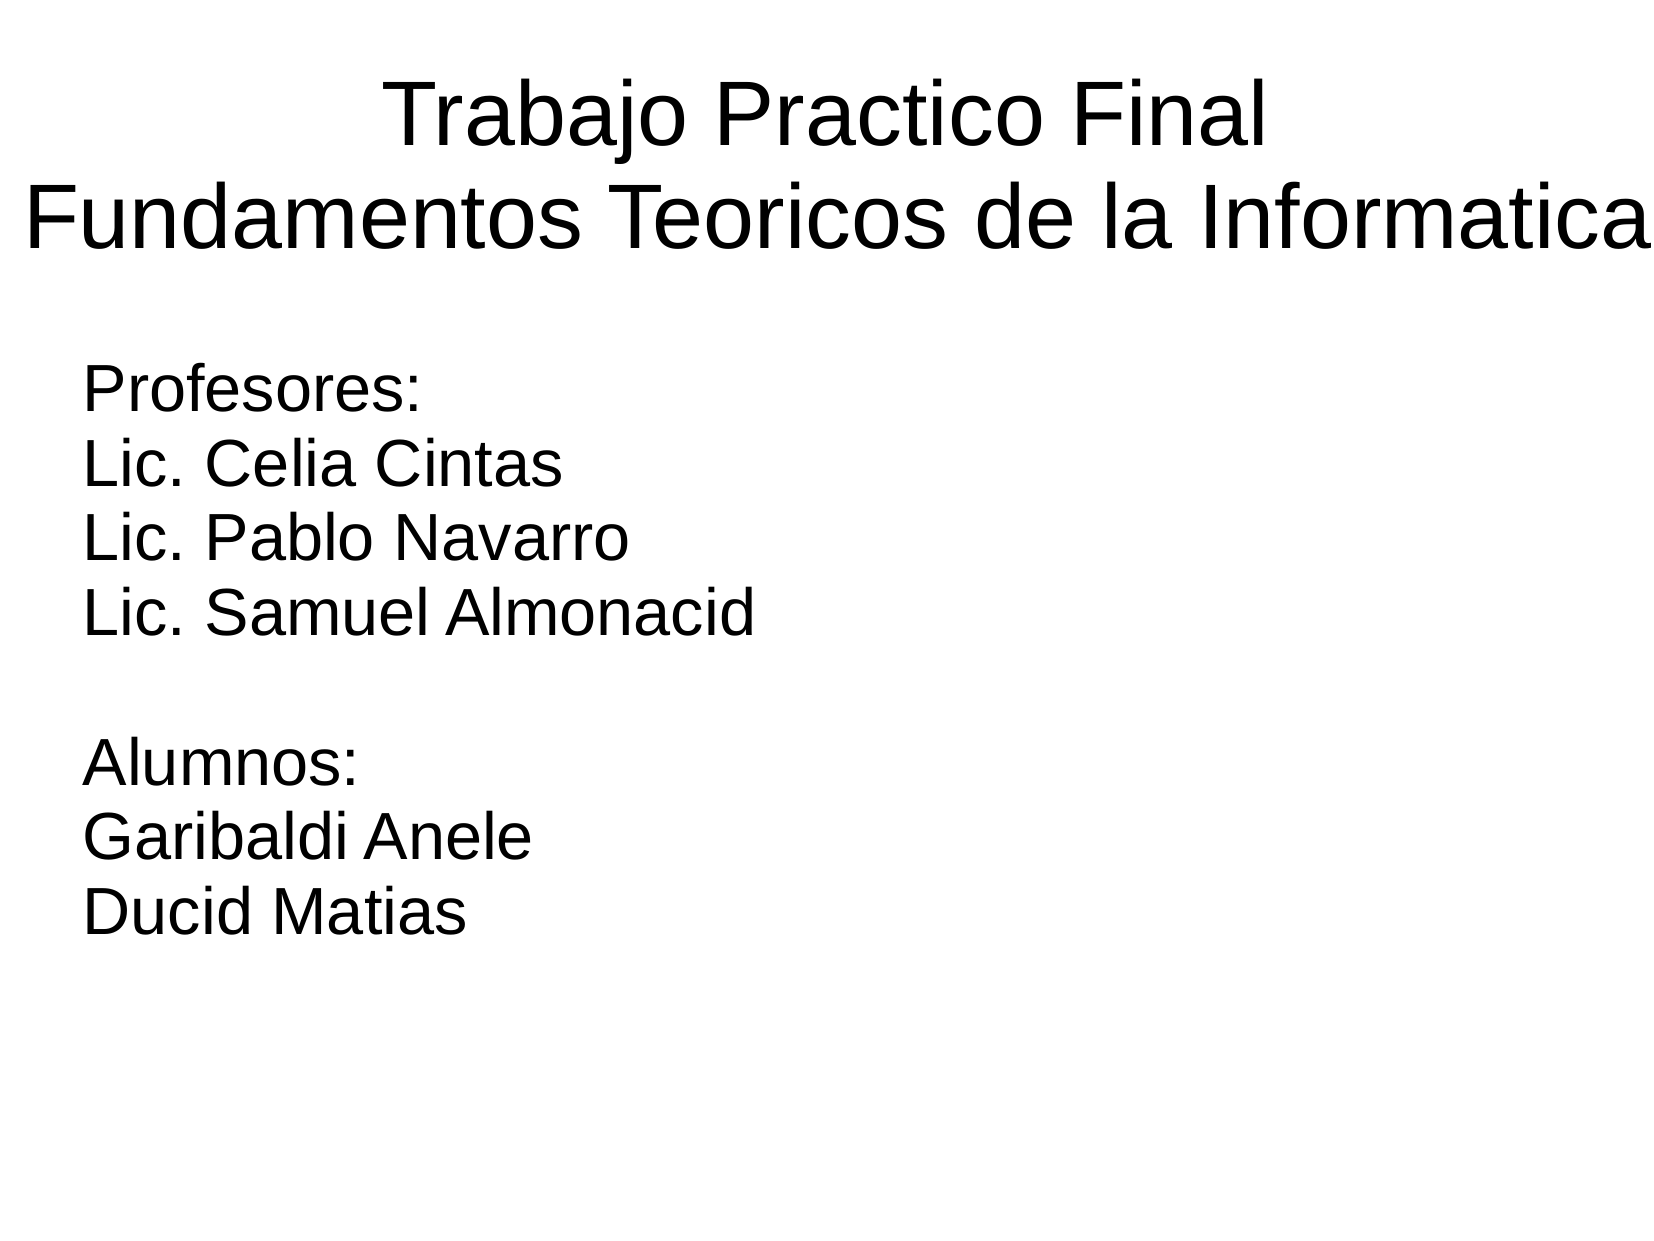

# Trabajo Practico Final Fundamentos Teoricos de la Informatica
Profesores:
Lic. Celia Cintas
Lic. Pablo Navarro
Lic. Samuel Almonacid
Alumnos:
Garibaldi Anele
Ducid Matias